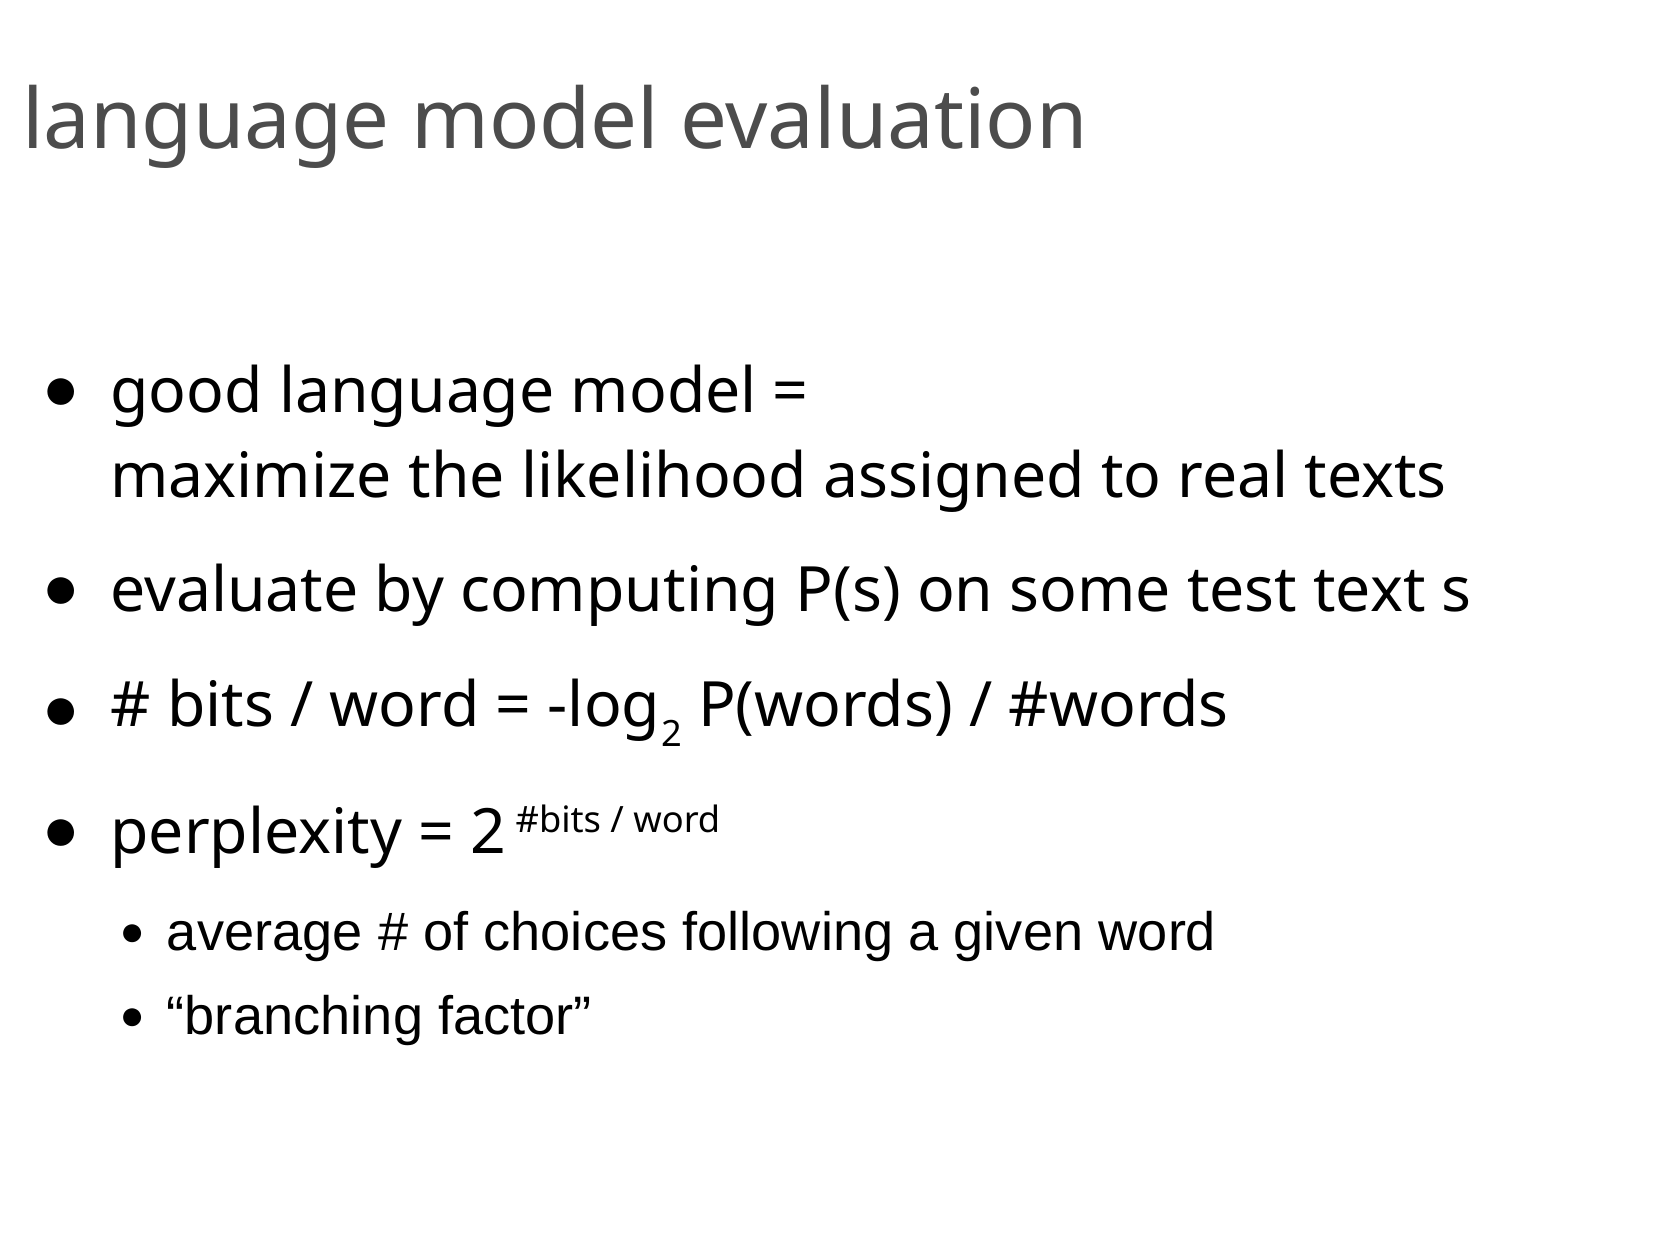

# language model evaluation
good language model =
maximize the likelihood assigned to real texts
evaluate by computing P(s) on some test text s
# bits / word = -log2 P(words) / #words
perplexity = 2 #bits / word
average # of choices following a given word
“branching factor”